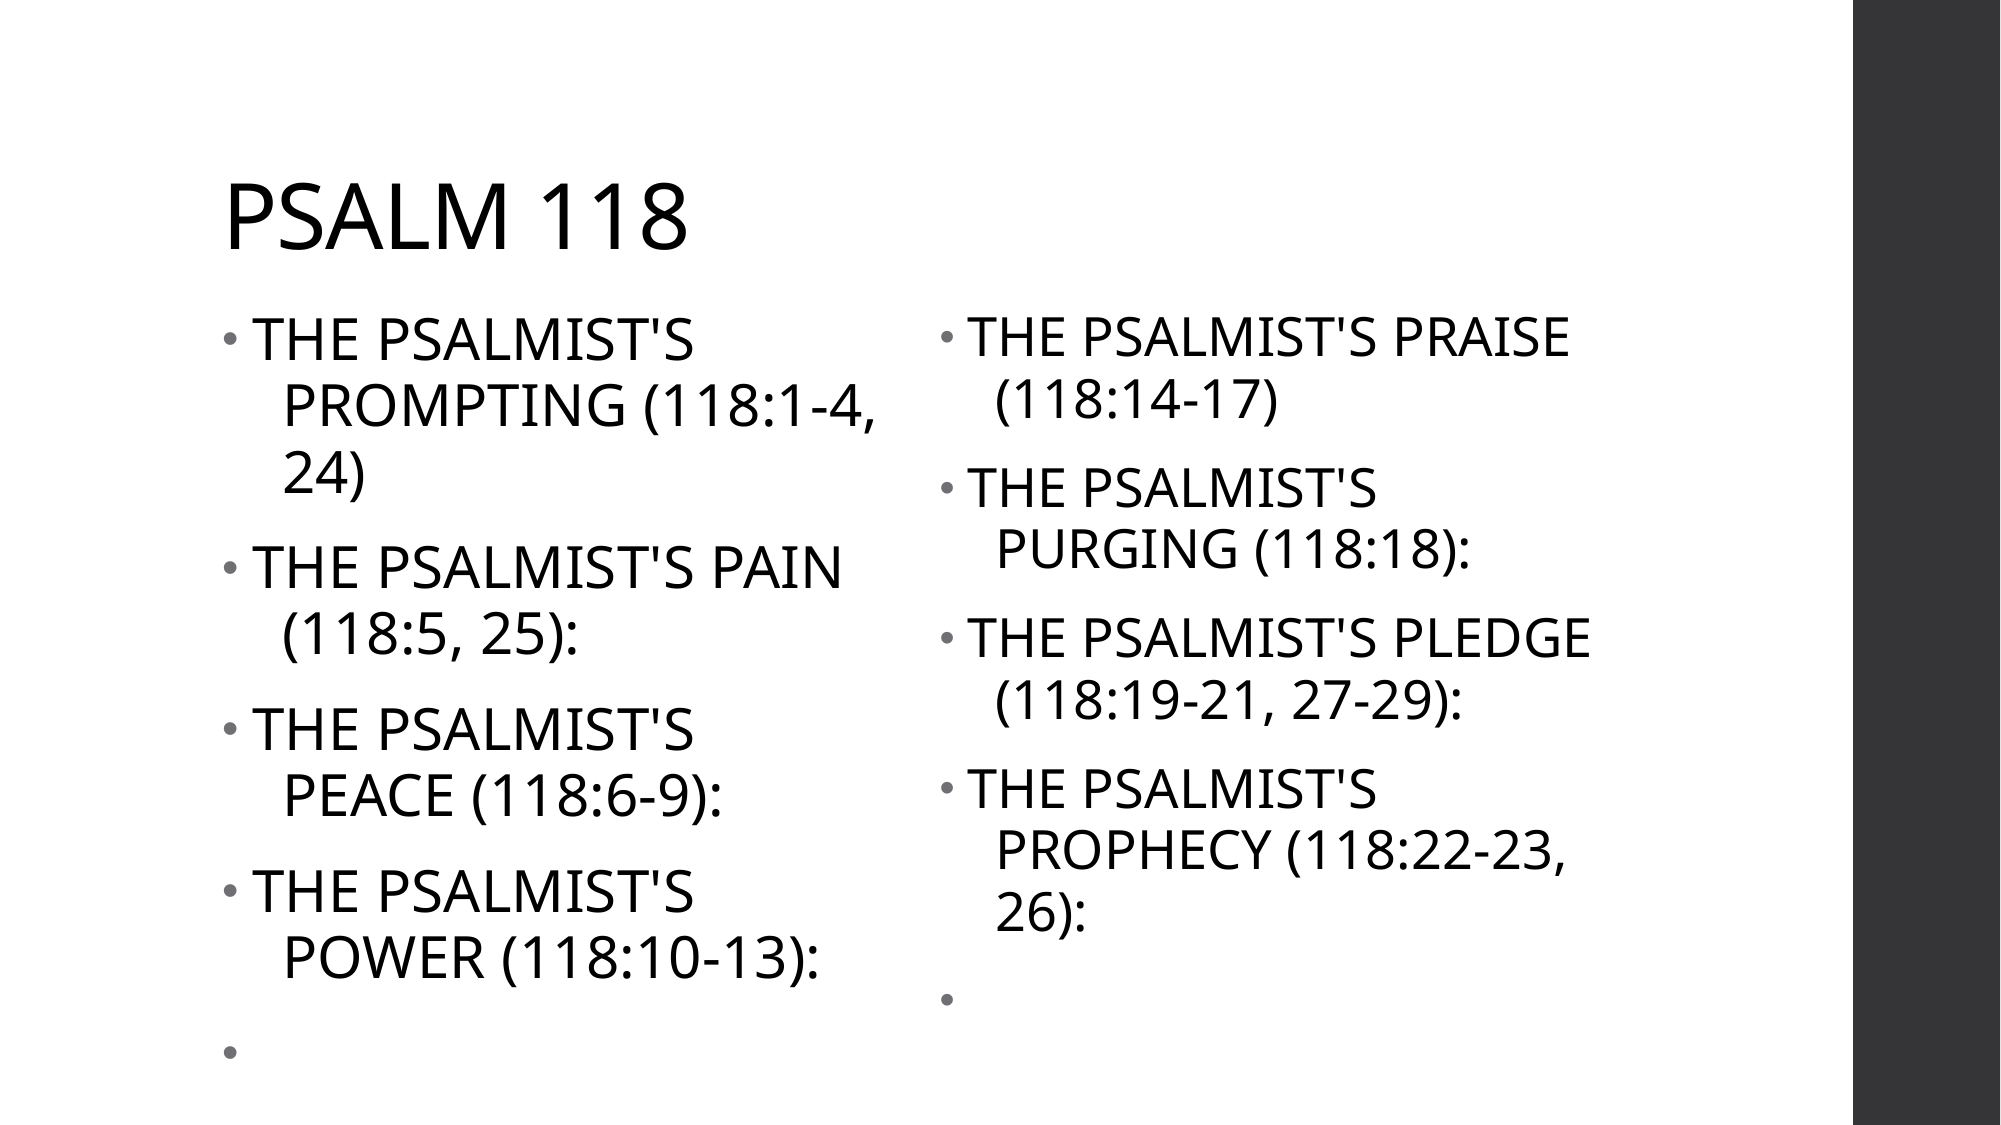

# PSALM 118
THE PSALMIST'S PROMPTING (118:1-4, 24)
THE PSALMIST'S PAIN (118:5, 25):
THE PSALMIST'S PEACE (118:6-9):
THE PSALMIST'S POWER (118:10-13):
THE PSALMIST'S PRAISE (118:14-17)
THE PSALMIST'S PURGING (118:18):
THE PSALMIST'S PLEDGE (118:19-21, 27-29):
THE PSALMIST'S PROPHECY (118:22-23, 26):